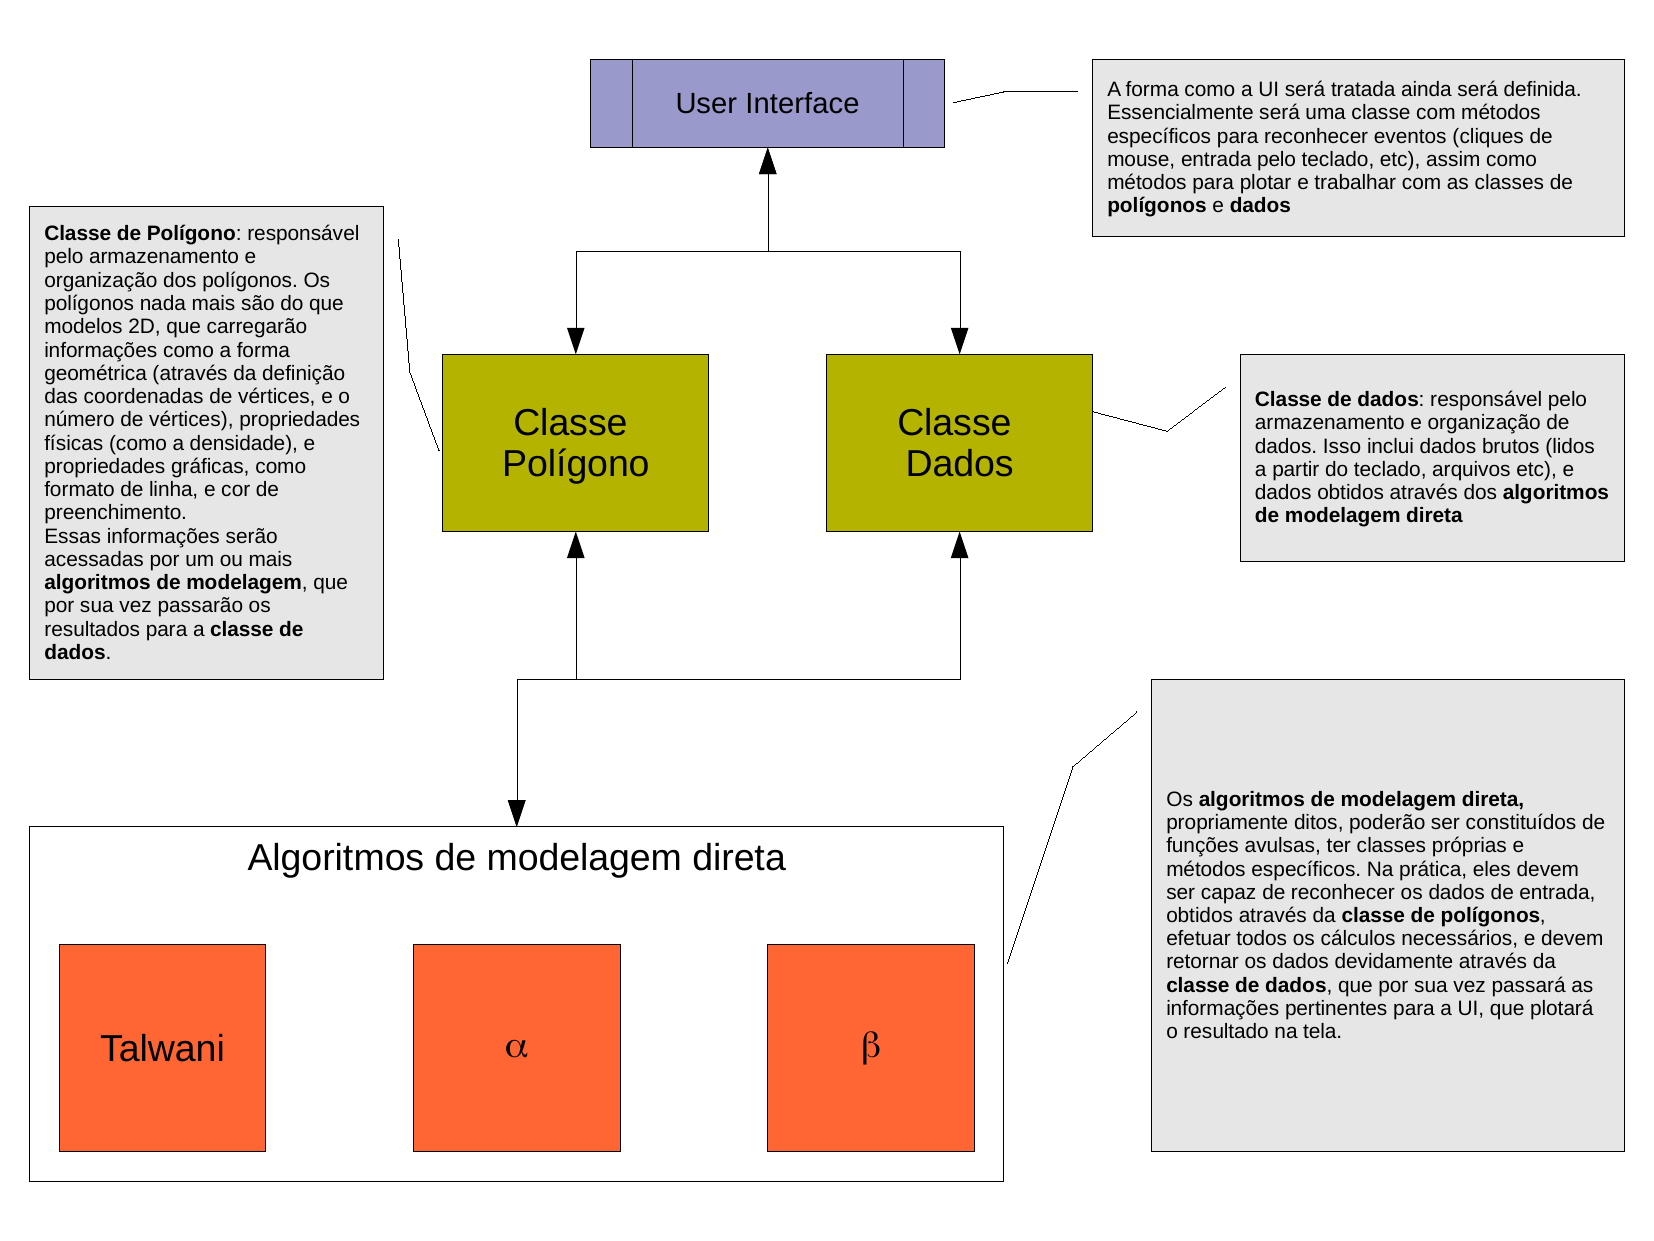

User Interface
A forma como a UI será tratada ainda será definida.
Essencialmente será uma classe com métodos específicos para reconhecer eventos (cliques de mouse, entrada pelo teclado, etc), assim como métodos para plotar e trabalhar com as classes de polígonos e dados
Classe de Polígono: responsável pelo armazenamento e organização dos polígonos. Os polígonos nada mais são do que modelos 2D, que carregarão informações como a forma geométrica (através da definição das coordenadas de vértices, e o número de vértices), propriedades físicas (como a densidade), e propriedades gráficas, como formato de linha, e cor de preenchimento.
Essas informações serão acessadas por um ou mais algoritmos de modelagem, que por sua vez passarão os resultados para a classe de dados.
Classe
Polígono
Classe
Dados
Classe de dados: responsável pelo armazenamento e organização de dados. Isso inclui dados brutos (lidos a partir do teclado, arquivos etc), e dados obtidos através dos algoritmos de modelagem direta
Os algoritmos de modelagem direta, propriamente ditos, poderão ser constituídos de funções avulsas, ter classes próprias e métodos específicos. Na prática, eles devem ser capaz de reconhecer os dados de entrada, obtidos através da classe de polígonos, efetuar todos os cálculos necessários, e devem retornar os dados devidamente através da classe de dados, que por sua vez passará as informações pertinentes para a UI, que plotará o resultado na tela.
Algoritmos de modelagem direta
Talwani
a
b